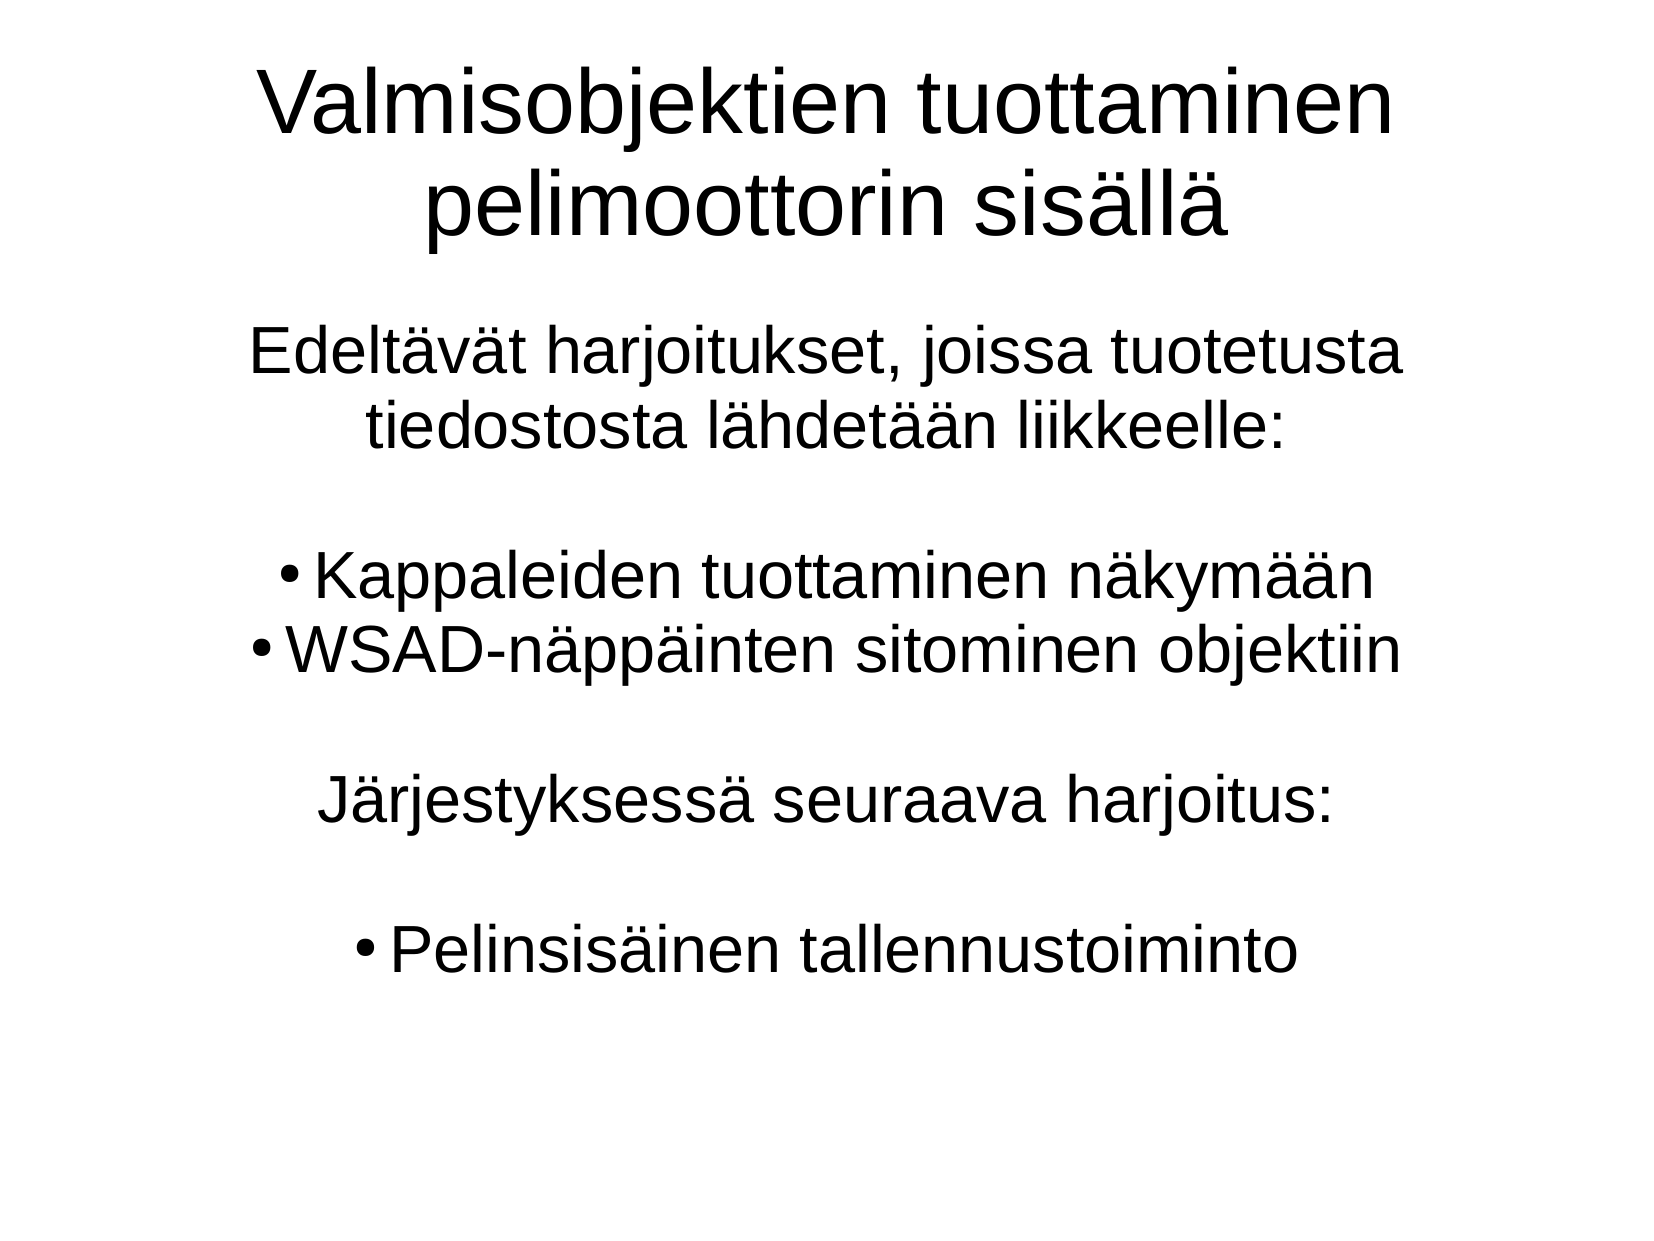

# Valmisobjektien tuottaminen pelimoottorin sisällä
Edeltävät harjoitukset, joissa tuotetusta tiedostosta lähdetään liikkeelle:
Kappaleiden tuottaminen näkymään
WSAD-näppäinten sitominen objektiin
Järjestyksessä seuraava harjoitus:
Pelinsisäinen tallennustoiminto